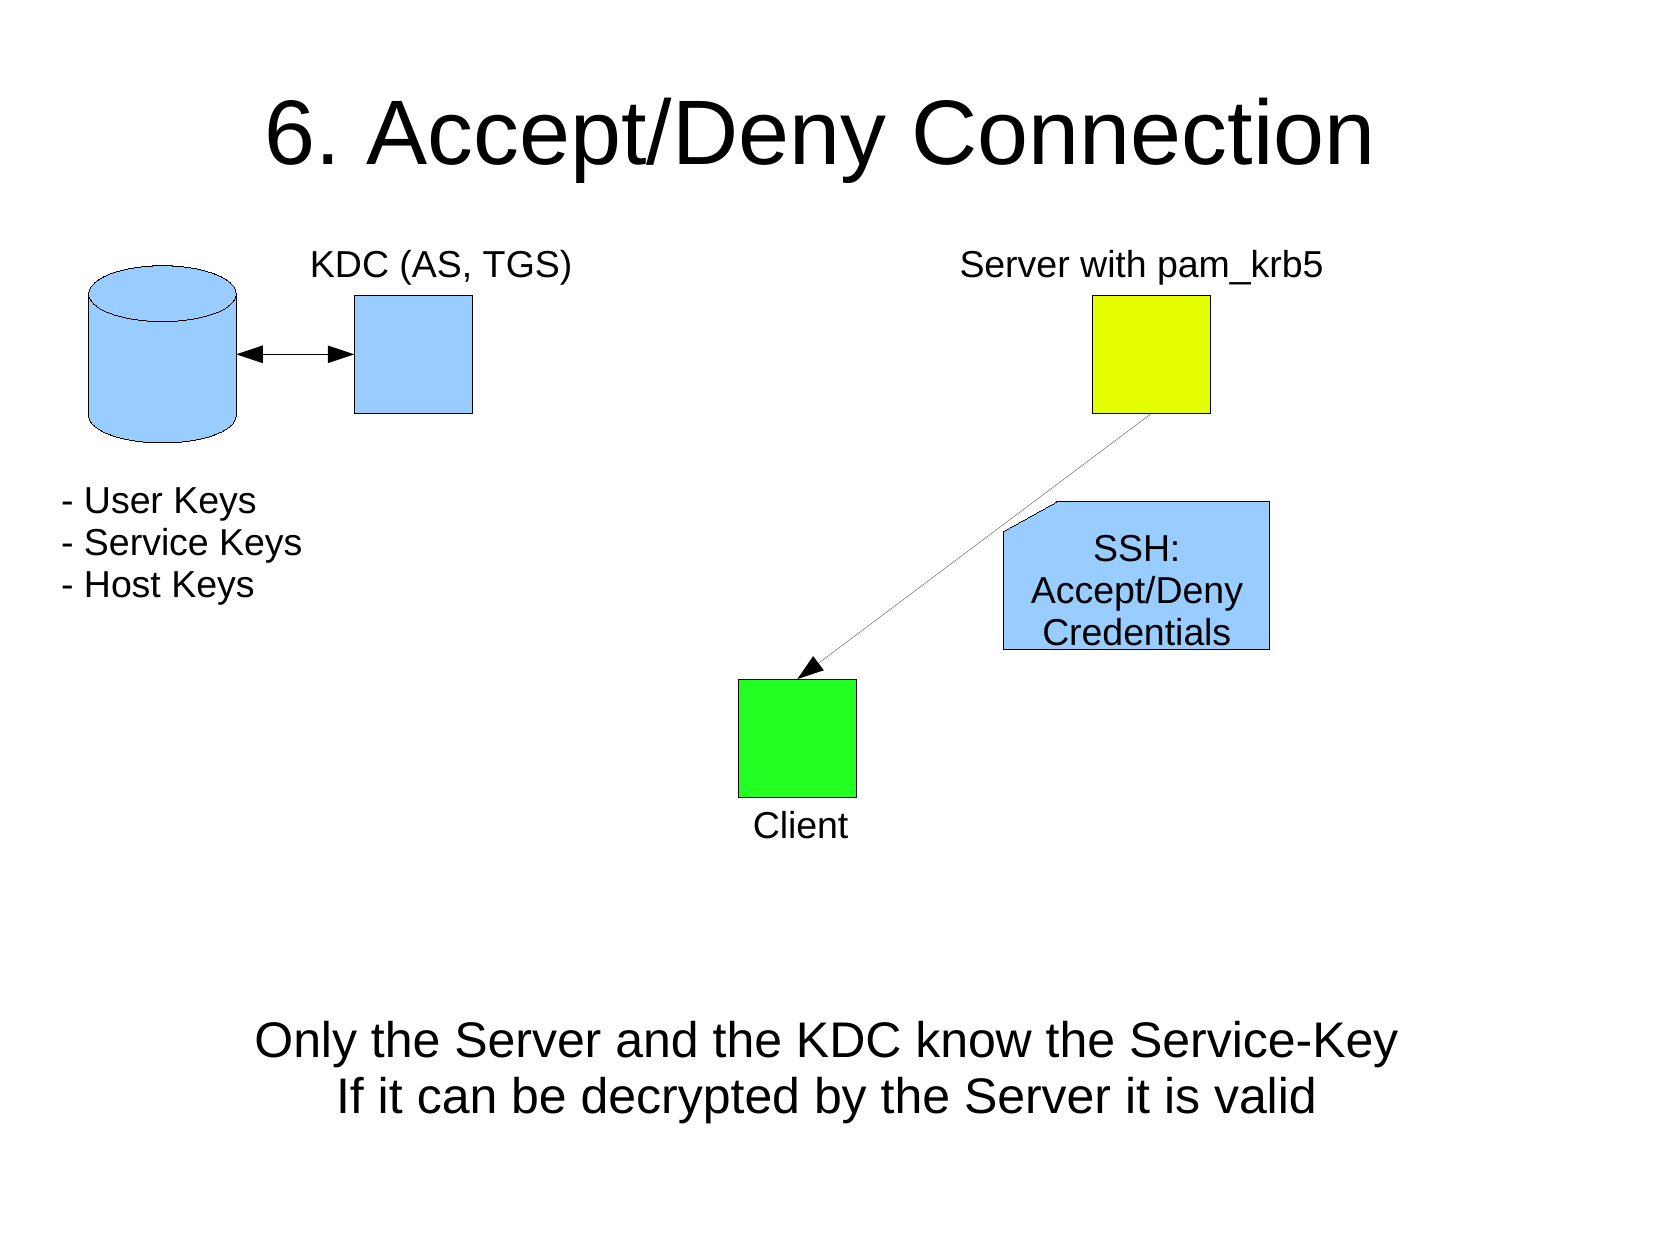

# 6. Accept/Deny Connection
KDC (AS, TGS)
Server with pam_krb5
- User Keys
- Service Keys
- Host Keys
SSH:
Accept/Deny
Credentials
Client
Only the Server and the KDC know the Service-Key
If it can be decrypted by the Server it is valid